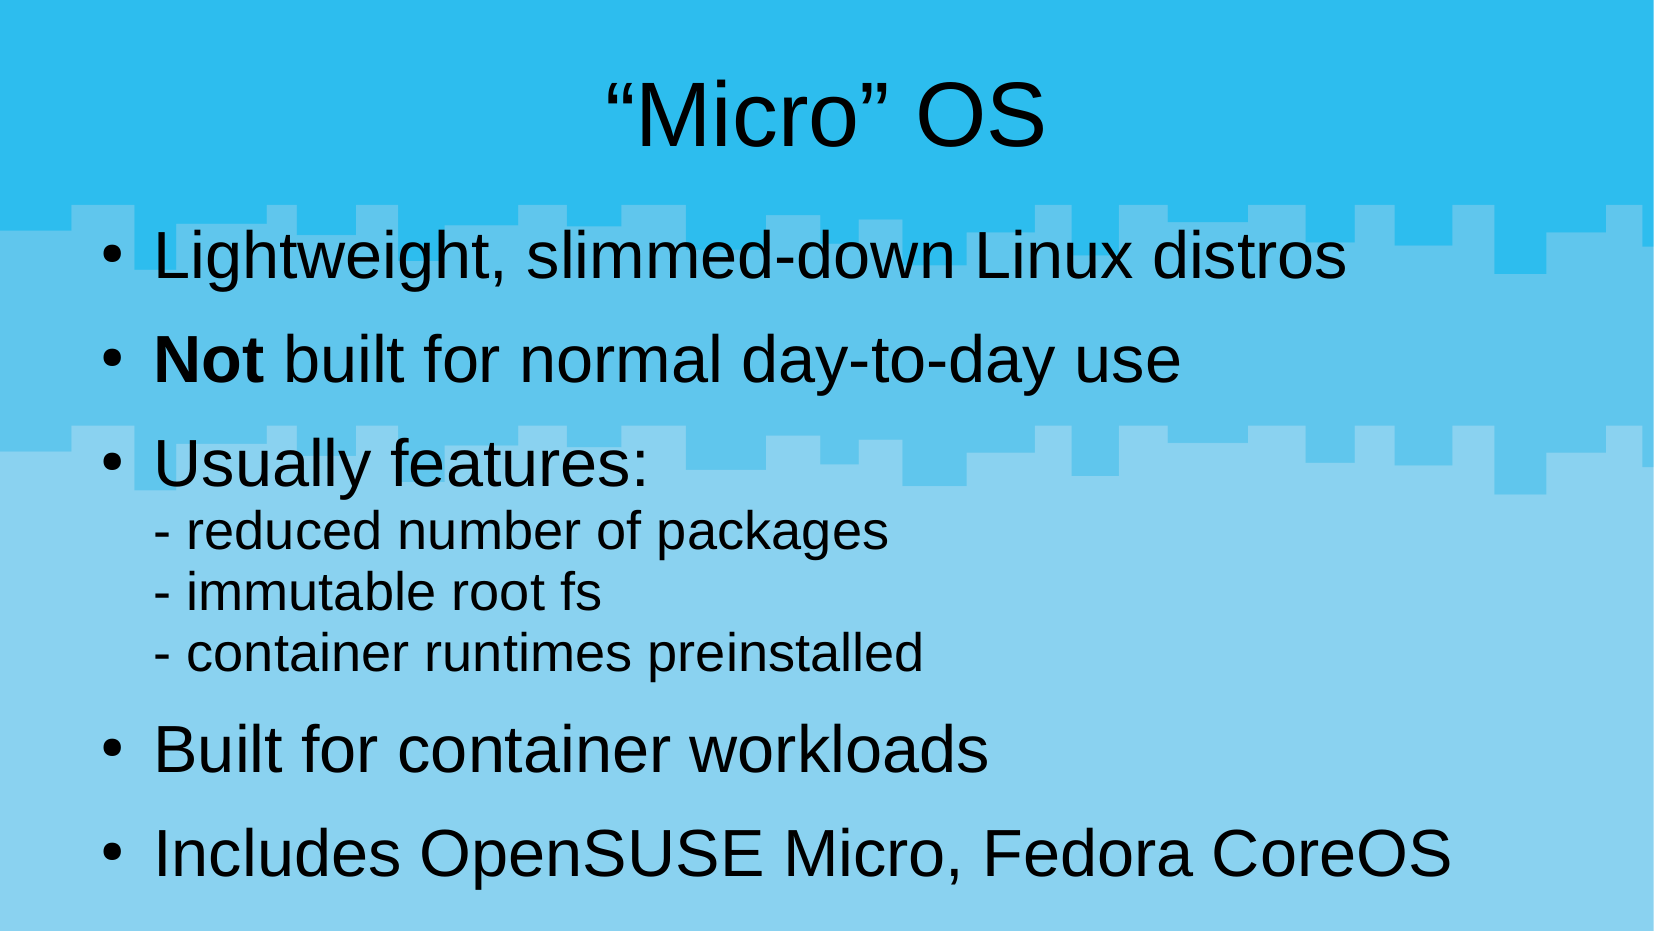

# “Micro” OS
Lightweight, slimmed-down Linux distros
Not built for normal day-to-day use
Usually features:
- reduced number of packages
- immutable root fs
- container runtimes preinstalled
Built for container workloads
Includes OpenSUSE Micro, Fedora CoreOS